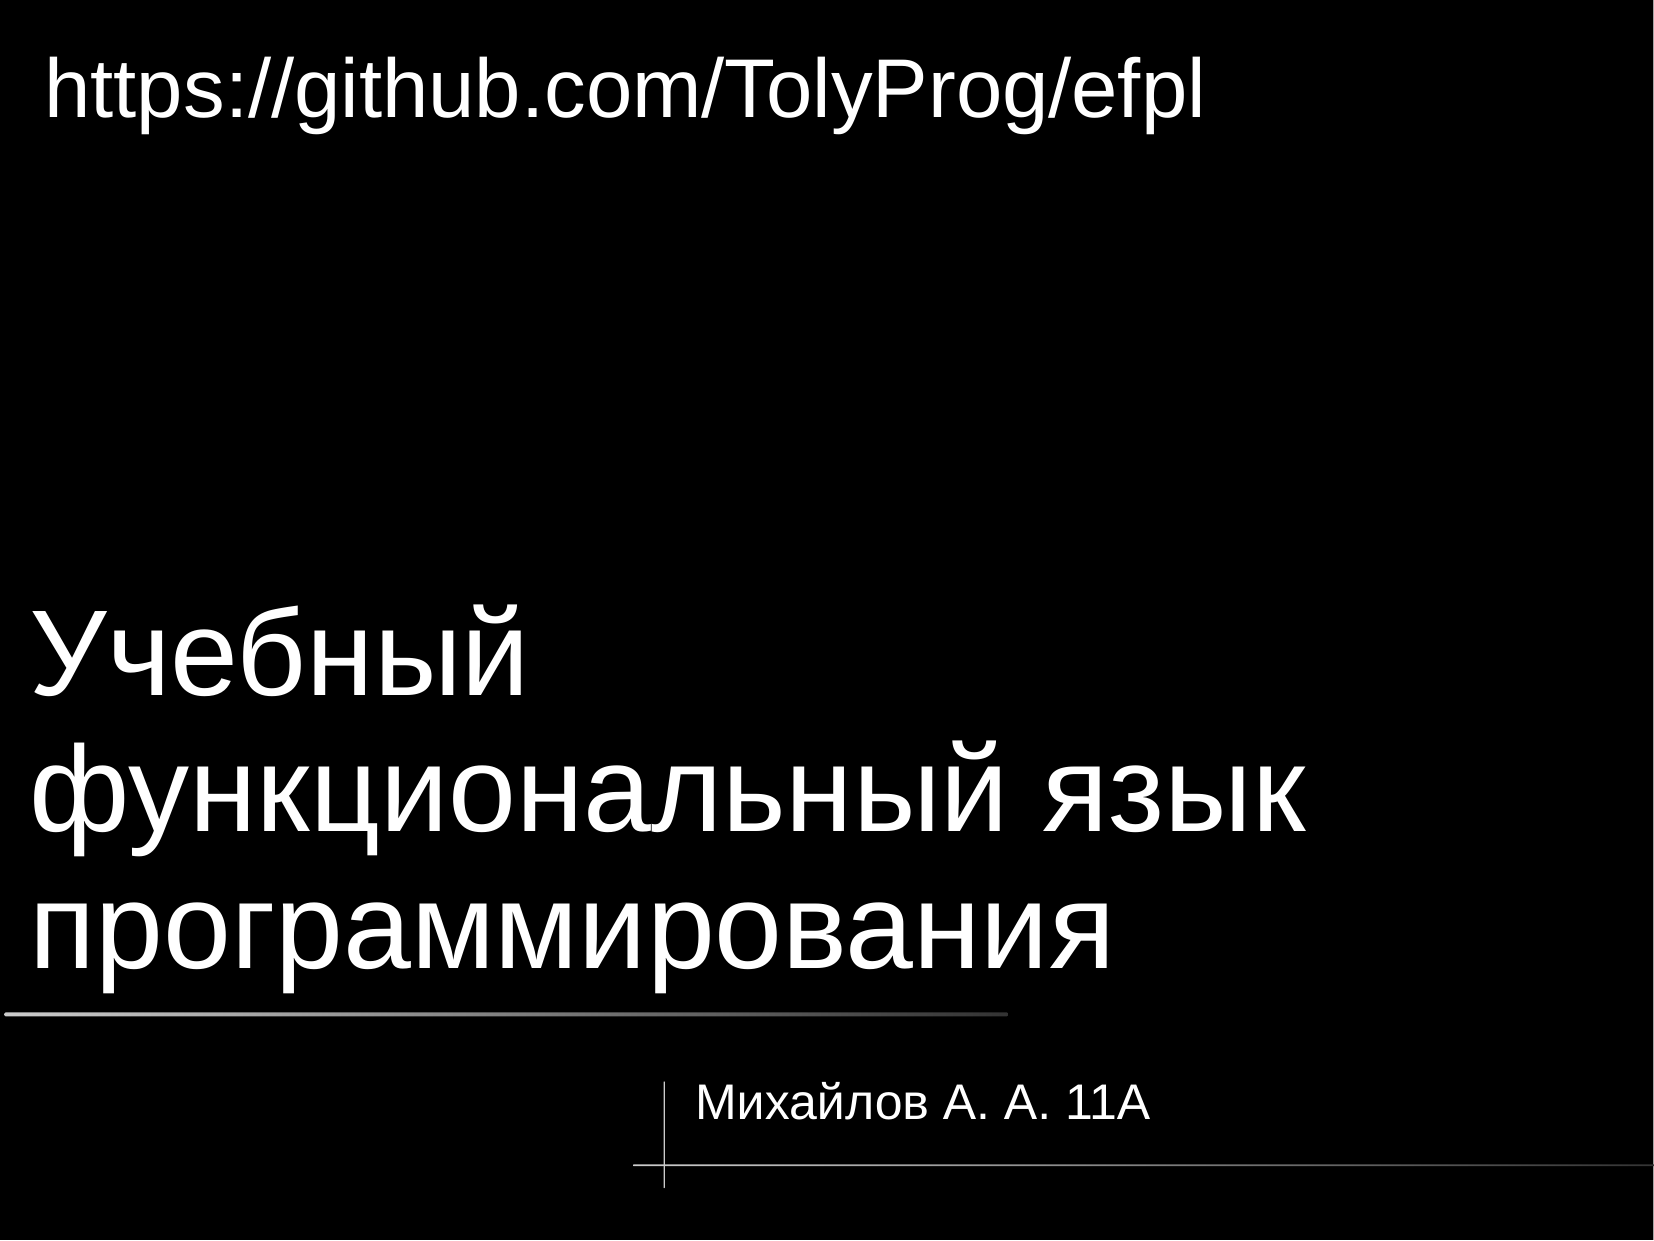

https://github.com/TolyProg/efpl
# Учебный функциональный язык программирования
Михайлов А. А. 11А